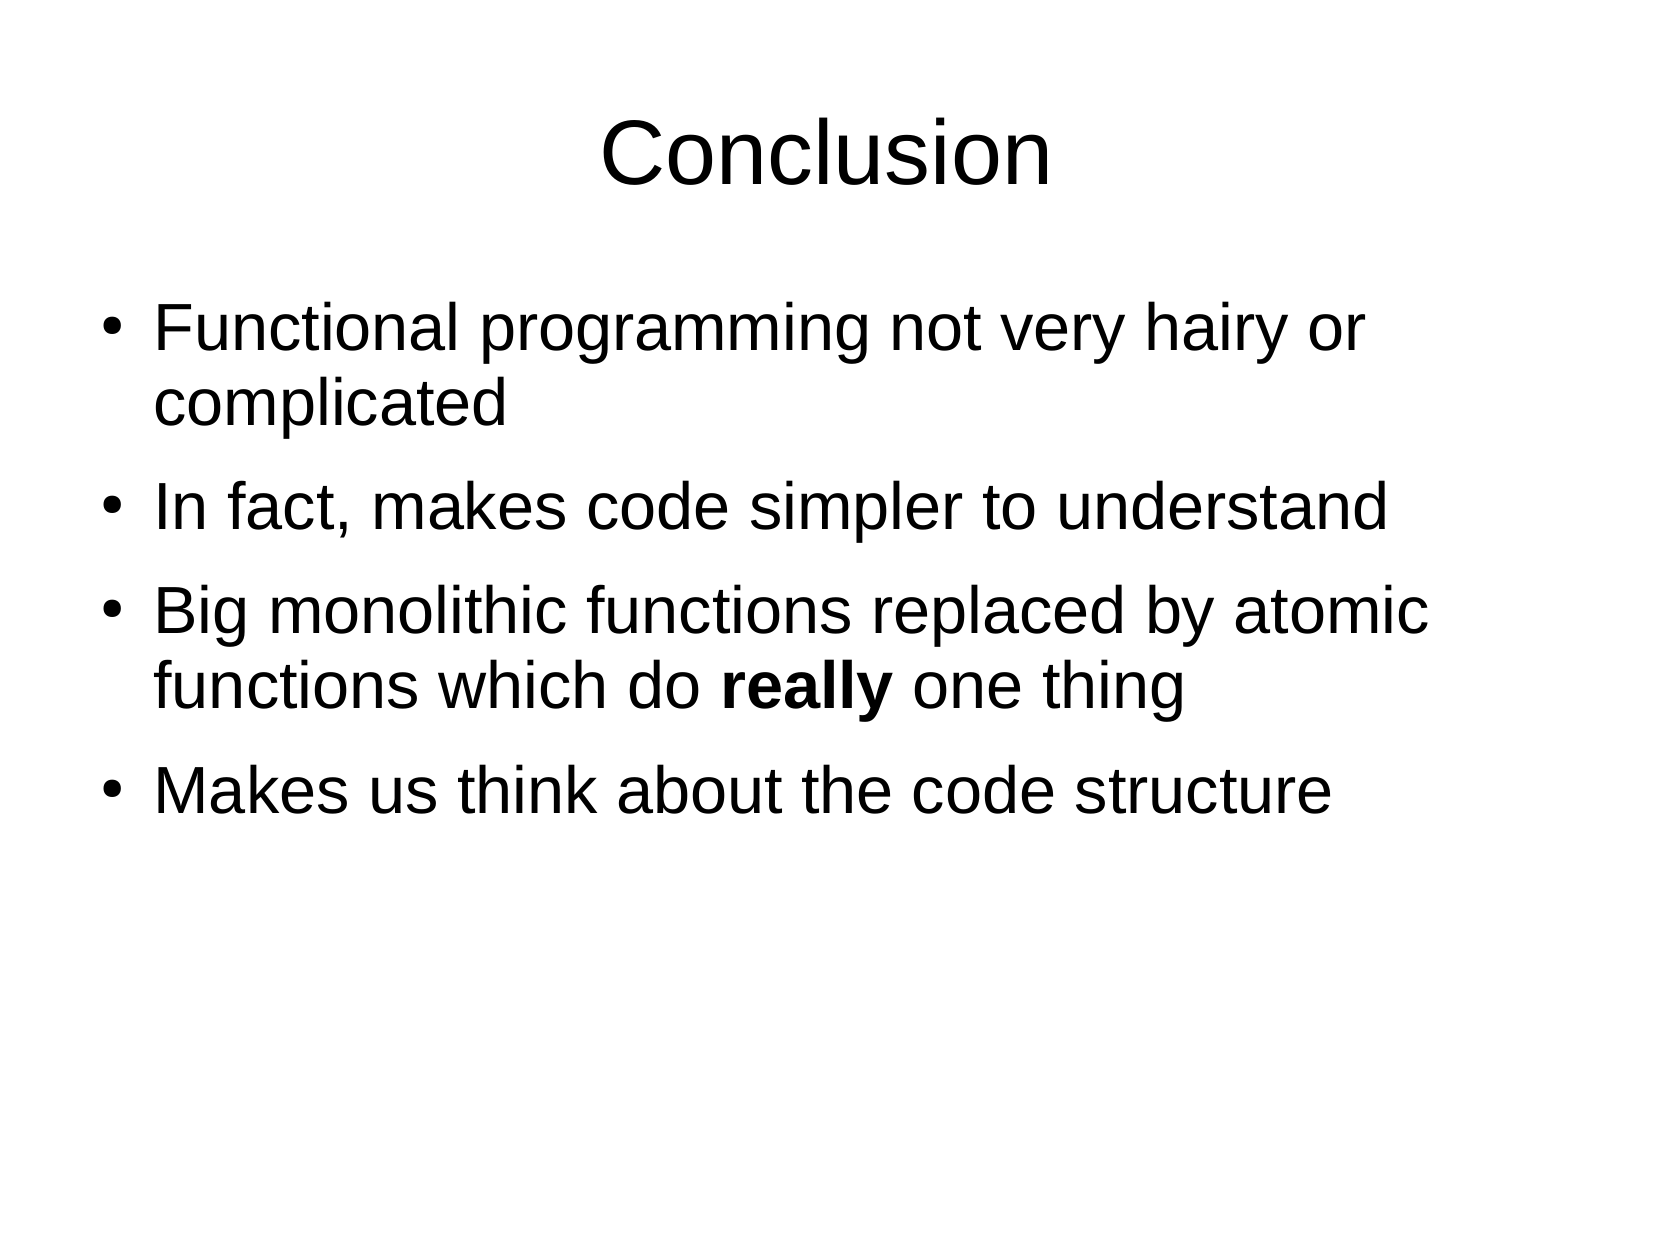

# Conclusion
Functional programming not very hairy or complicated
In fact, makes code simpler to understand
Big monolithic functions replaced by atomic functions which do really one thing
Makes us think about the code structure